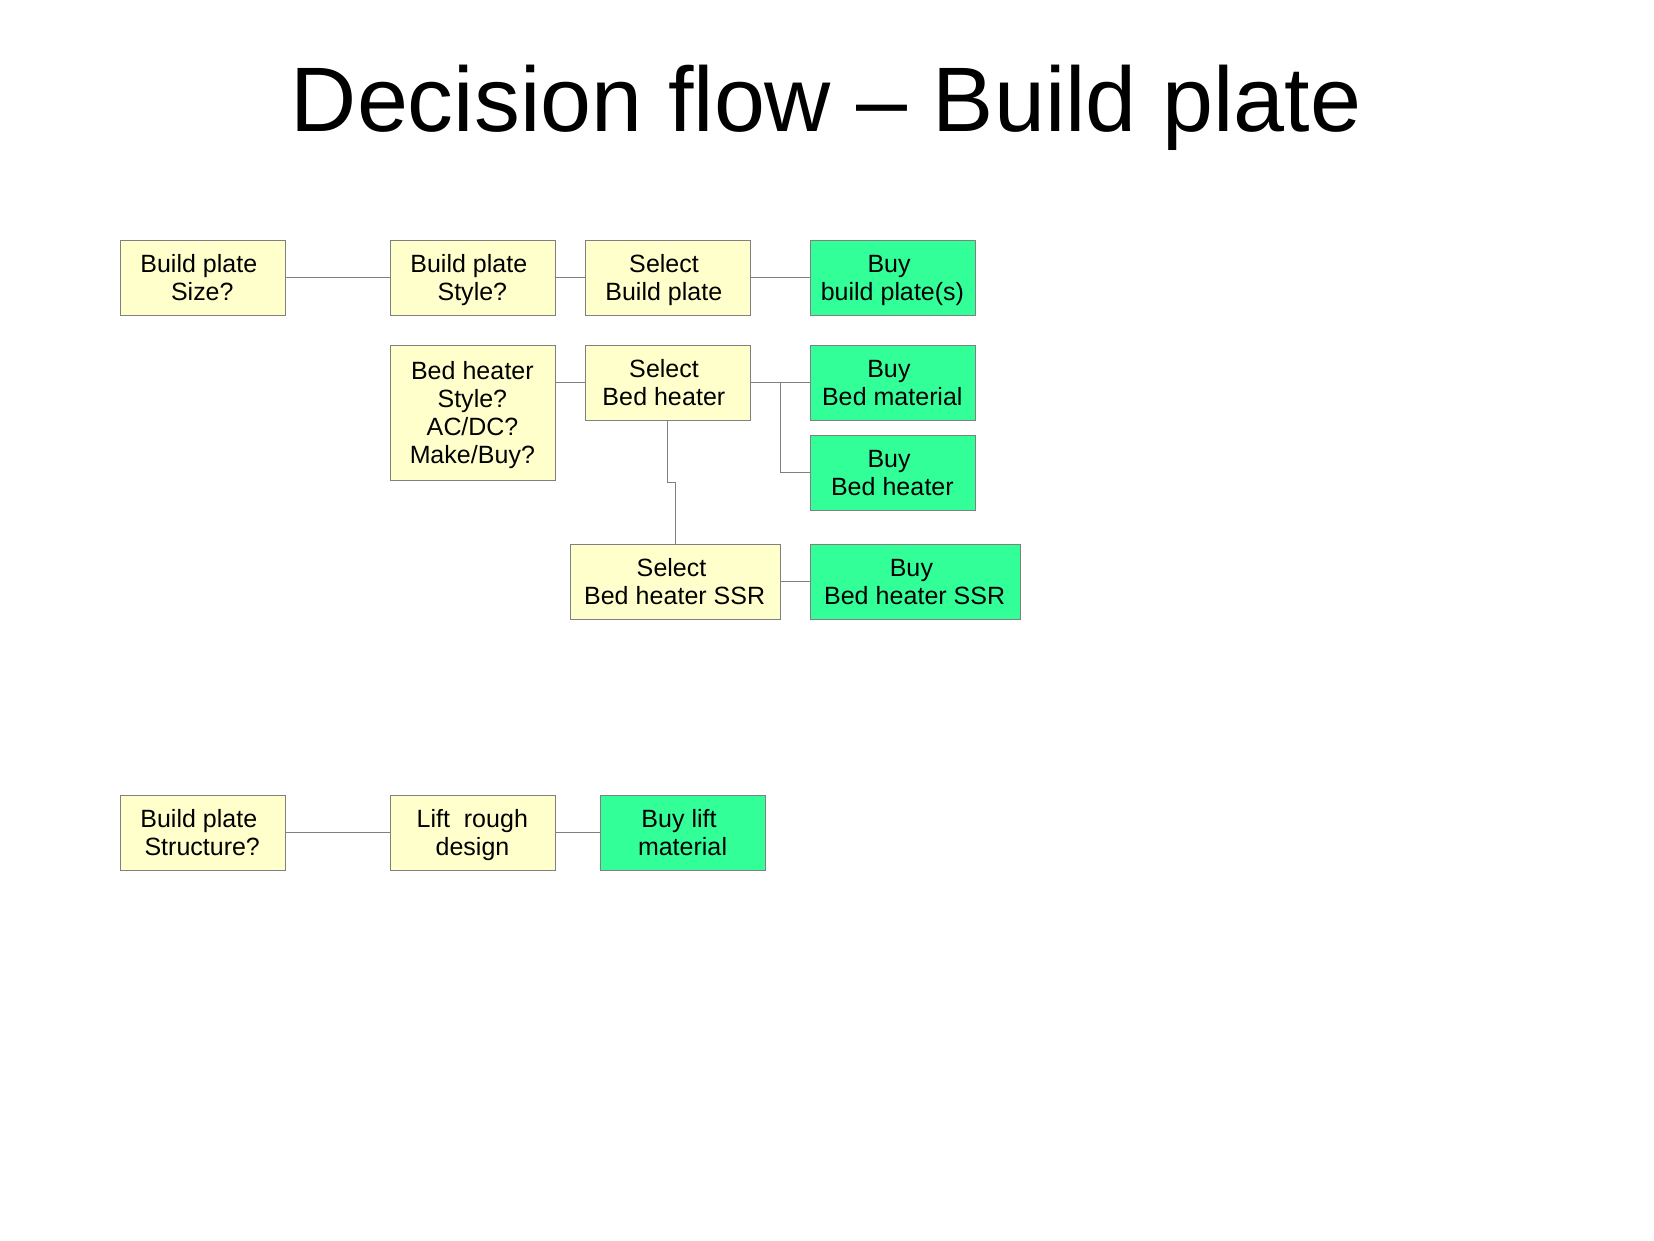

# Decision flow – Build plate
Build plate
Size?
Build plate
Style?
Select
Build plate
Buy
build plate(s)
Bed heater
Style?
AC/DC?
Make/Buy?
Select
Bed heater
Buy
Bed material
Buy
Bed heater
Select
Bed heater SSR
Buy
Bed heater SSR
Build plate
Structure?
Lift rough
design
Buy lift
material